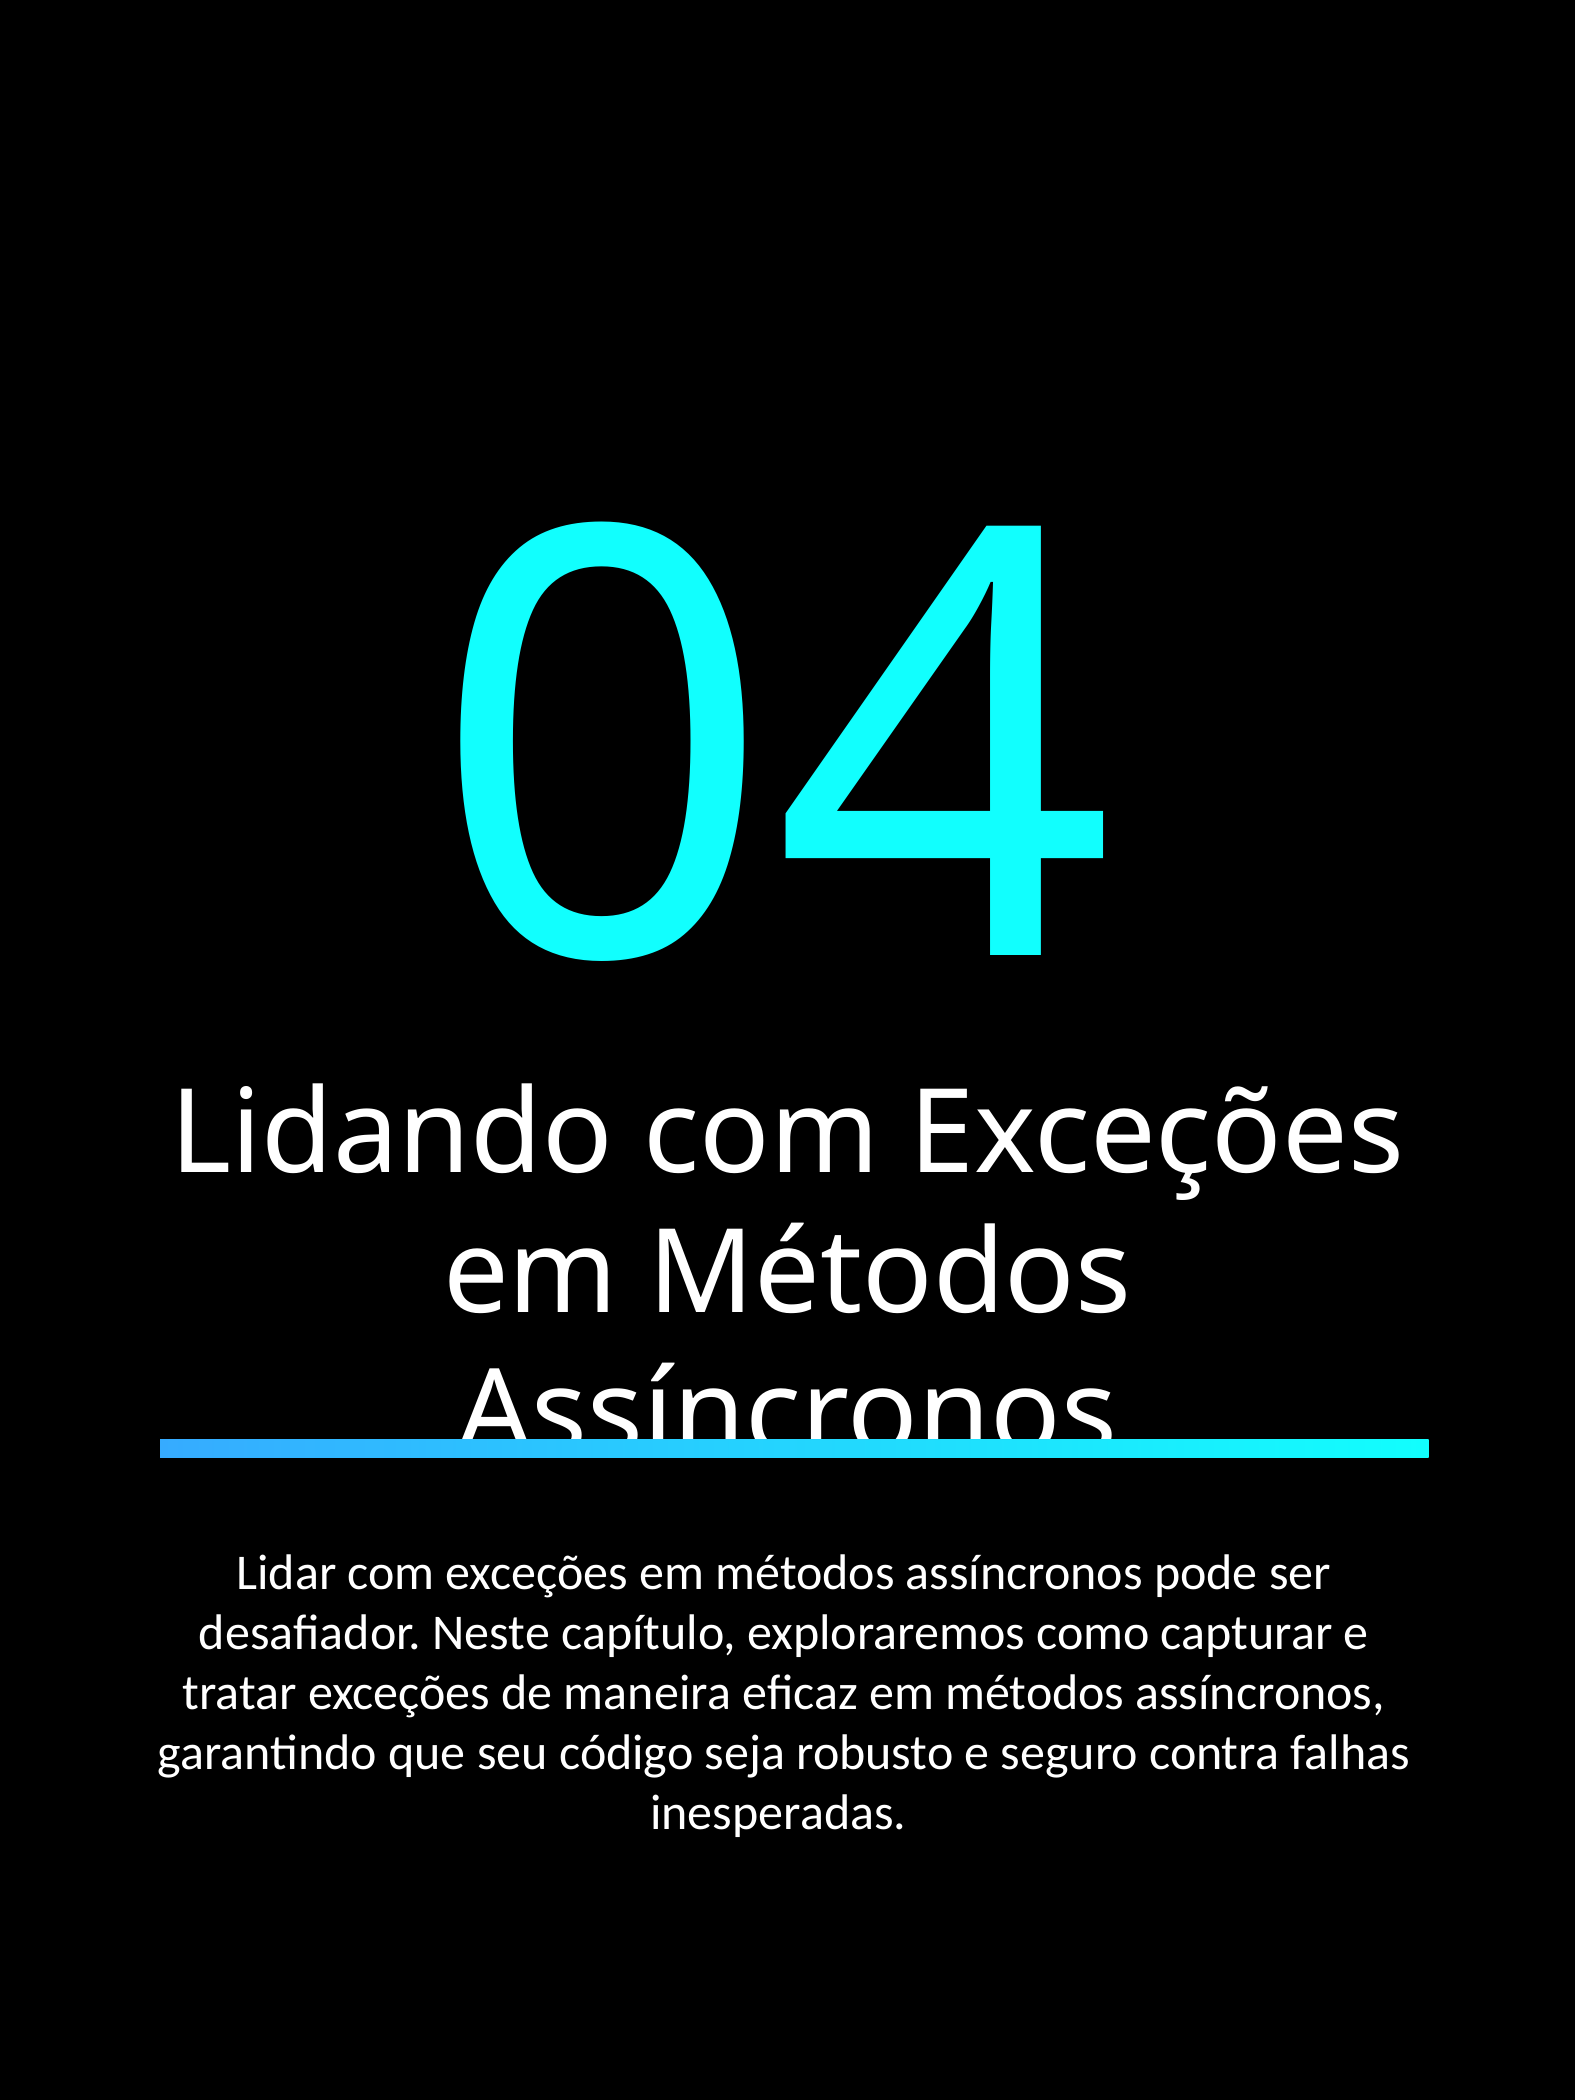

04
Lidando com Exceções em Métodos Assíncronos
Lidar com exceções em métodos assíncronos pode ser desafiador. Neste capítulo, exploraremos como capturar e tratar exceções de maneira eficaz em métodos assíncronos, garantindo que seu código seja robusto e seguro contra falhas inesperadas.
PROGRAMAÇÃO ASSÍCRONA PARA JEDIS
9